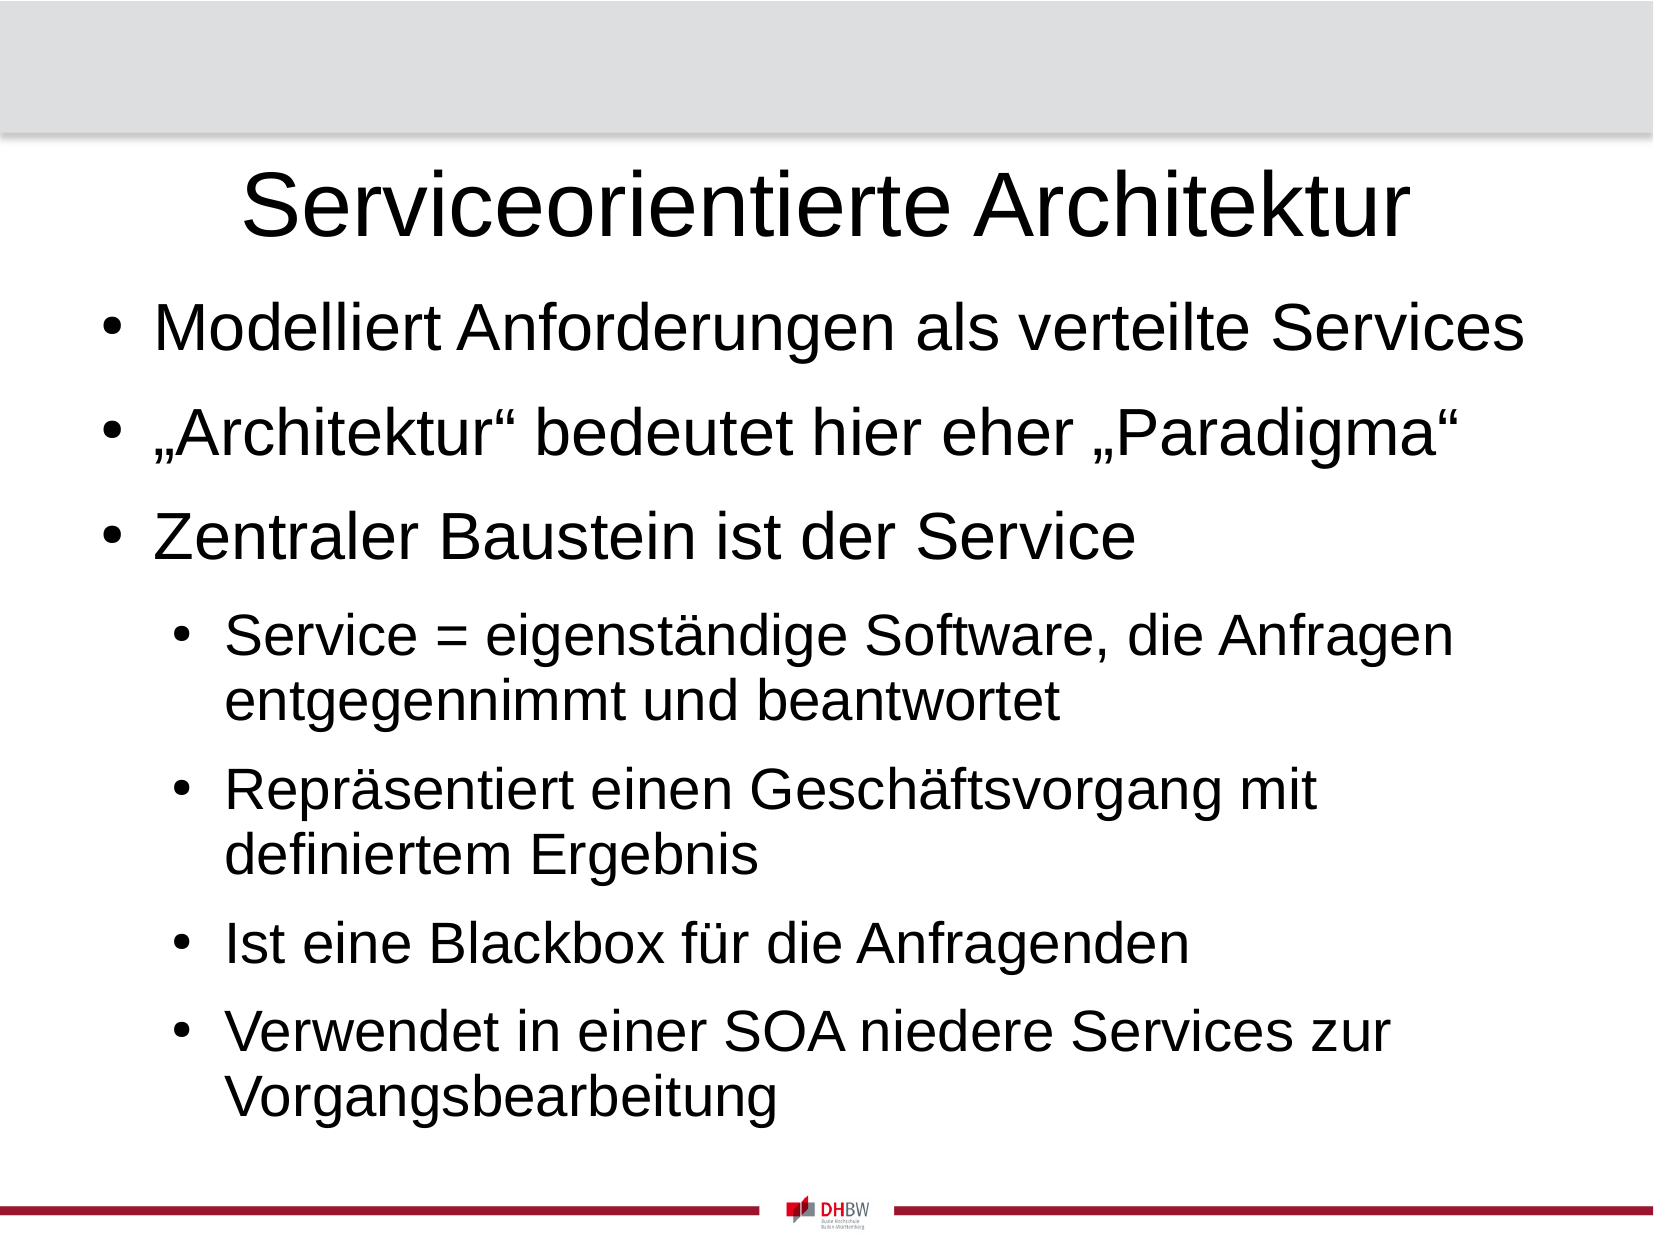

# Serviceorientierte Architektur
Modelliert Anforderungen als verteilte Services
„Architektur“ bedeutet hier eher „Paradigma“
Zentraler Baustein ist der Service
Service = eigenständige Software, die Anfragen entgegennimmt und beantwortet
Repräsentiert einen Geschäftsvorgang mit definiertem Ergebnis
Ist eine Blackbox für die Anfragenden
Verwendet in einer SOA niedere Services zur Vorgangsbearbeitung